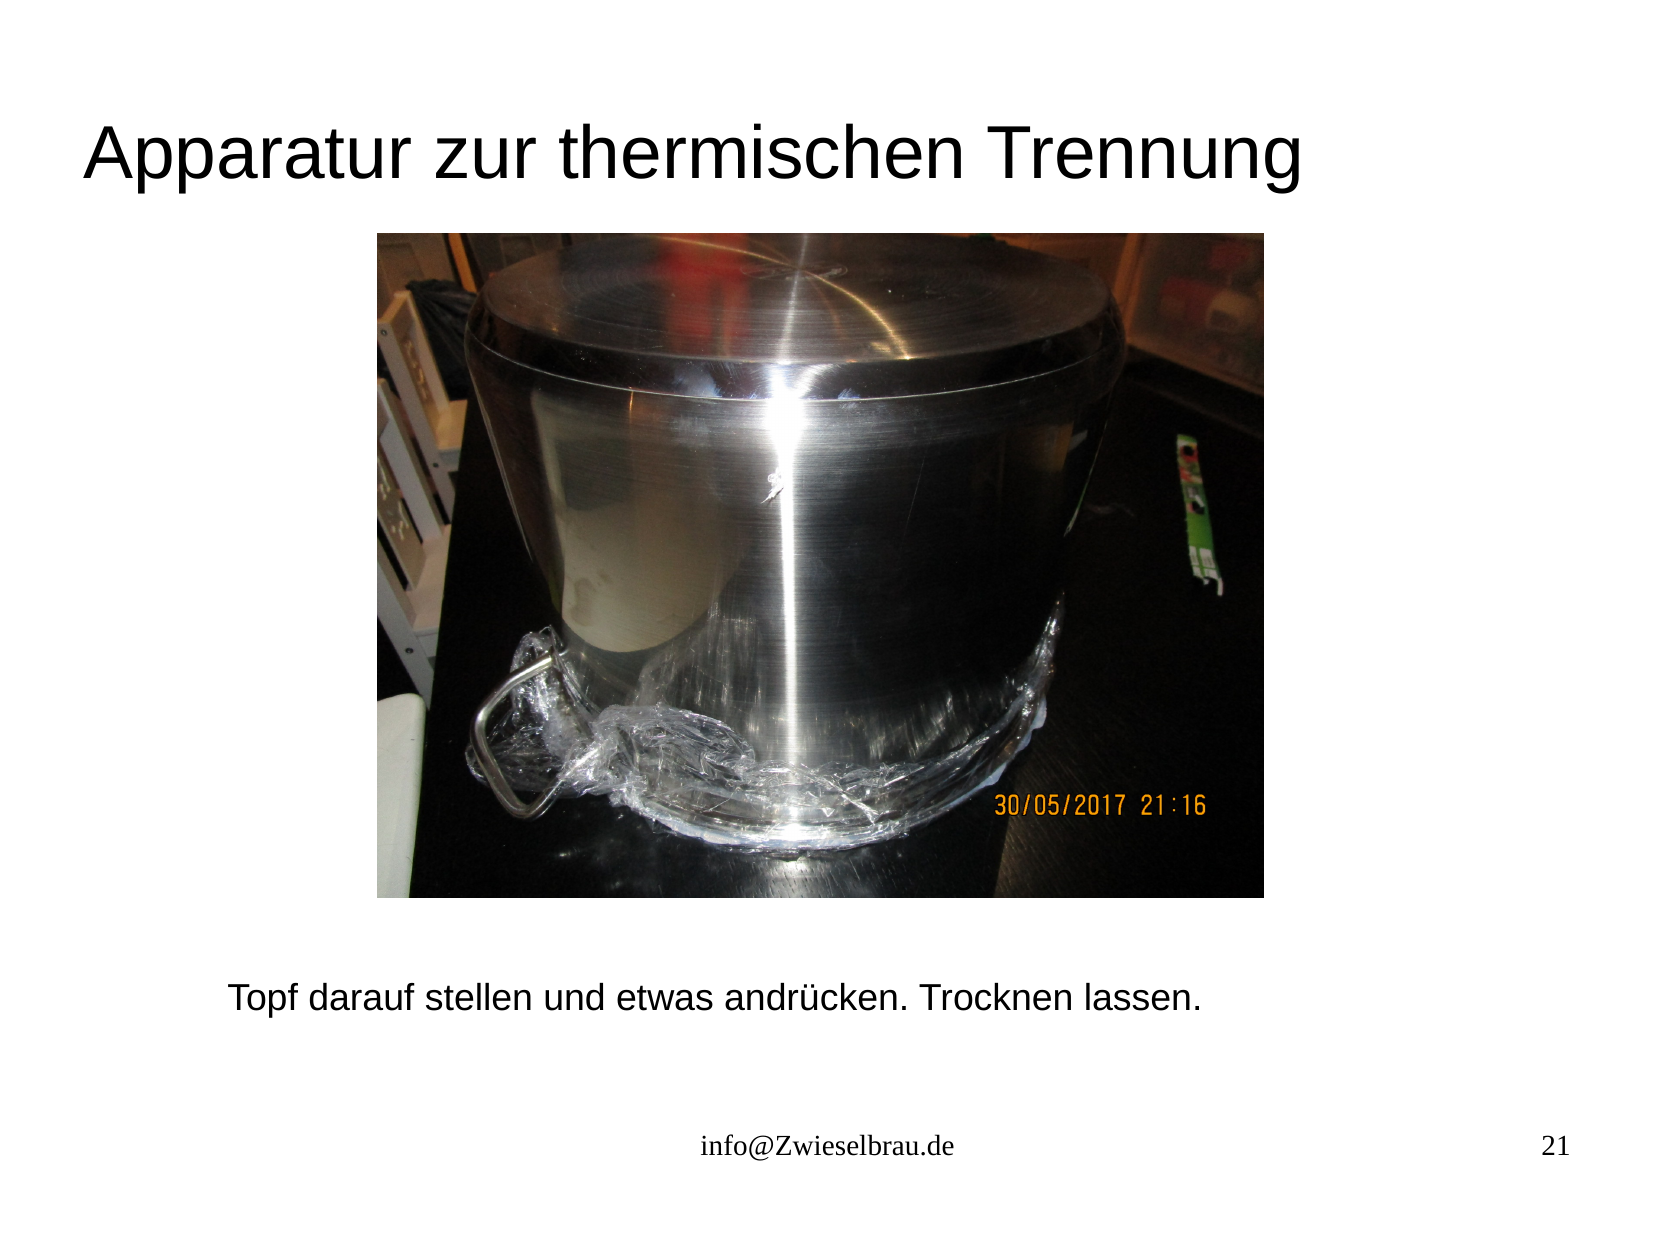

# Apparatur zur thermischen Trennung
Topf darauf stellen und etwas andrücken. Trocknen lassen.
info@Zwieselbrau.de
21